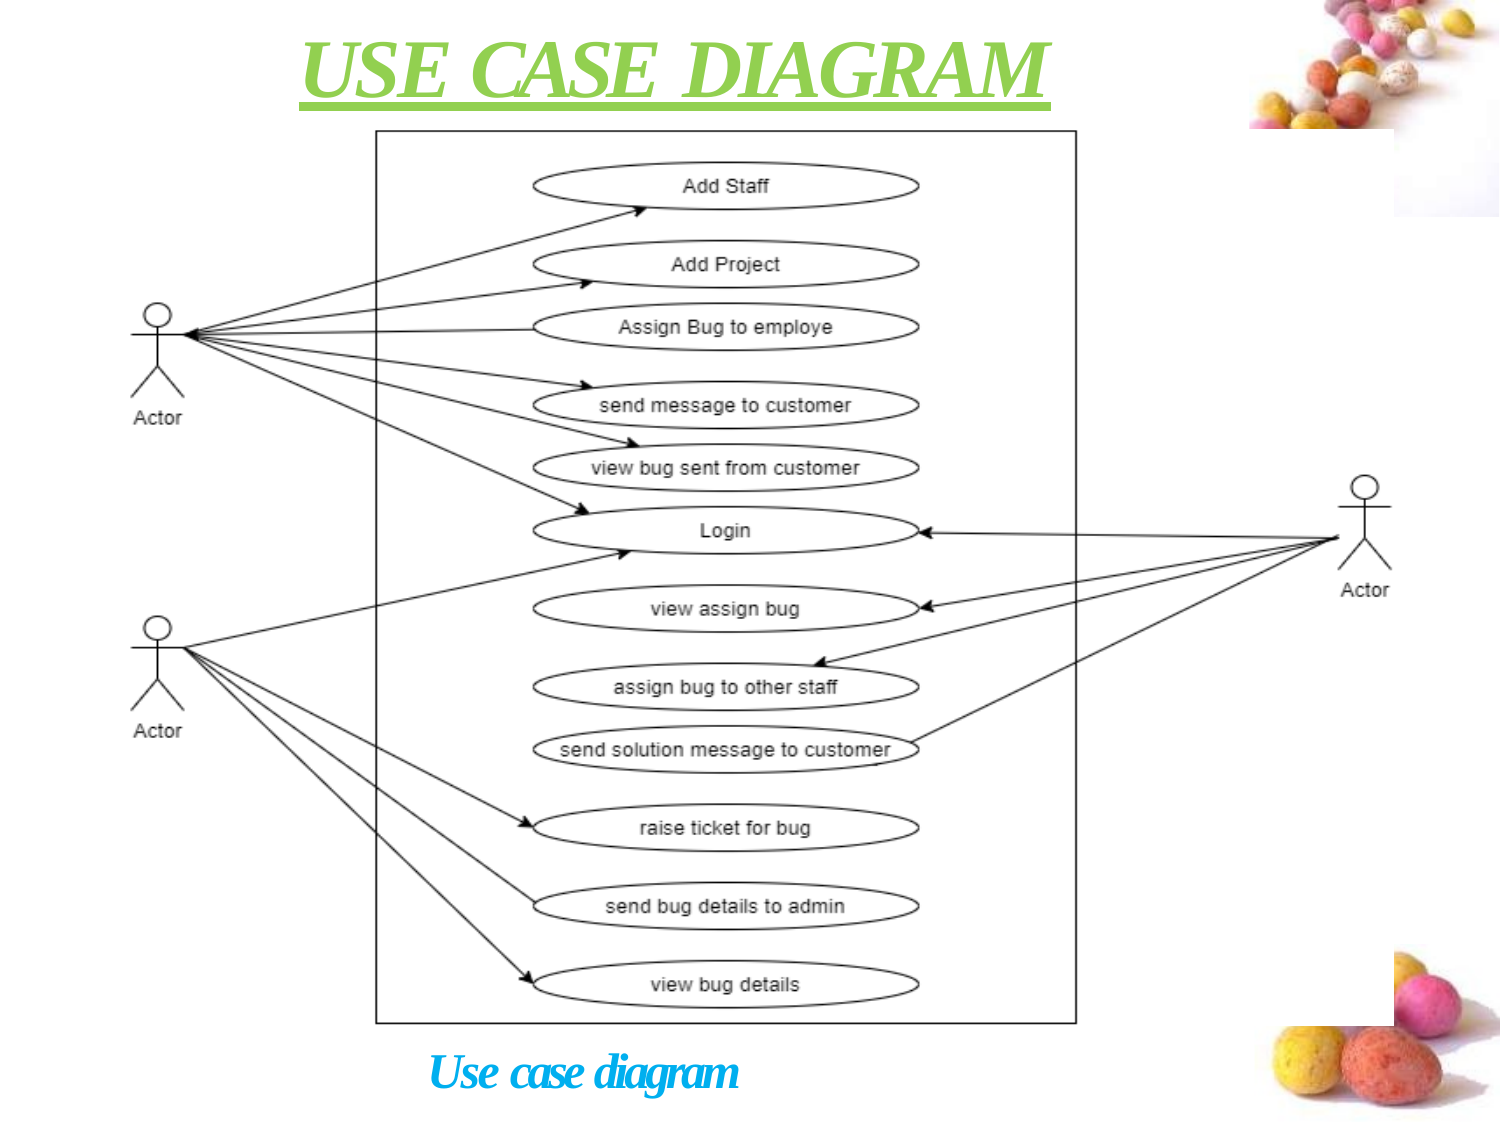

# USE CASE DIAGRAM
 Use case diagram